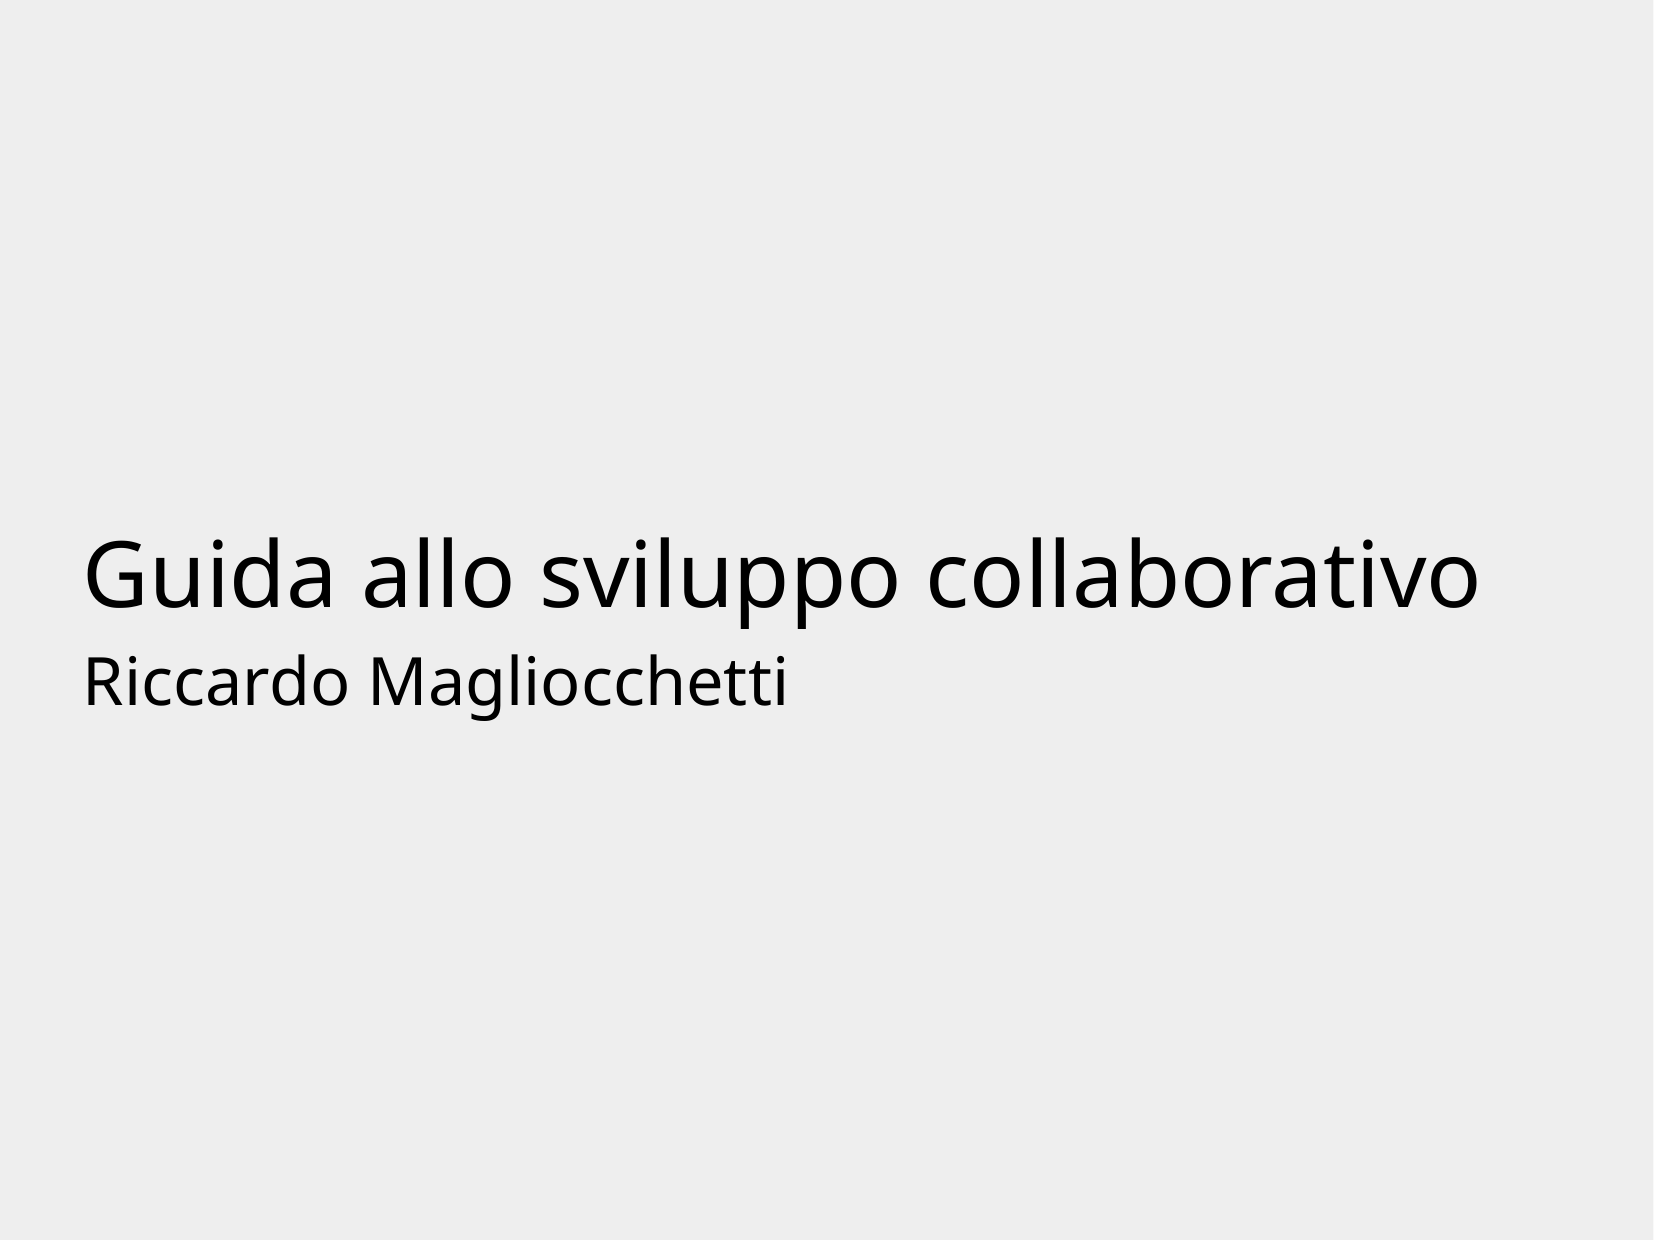

# Guida allo sviluppo collaborativo Riccardo Magliocchetti